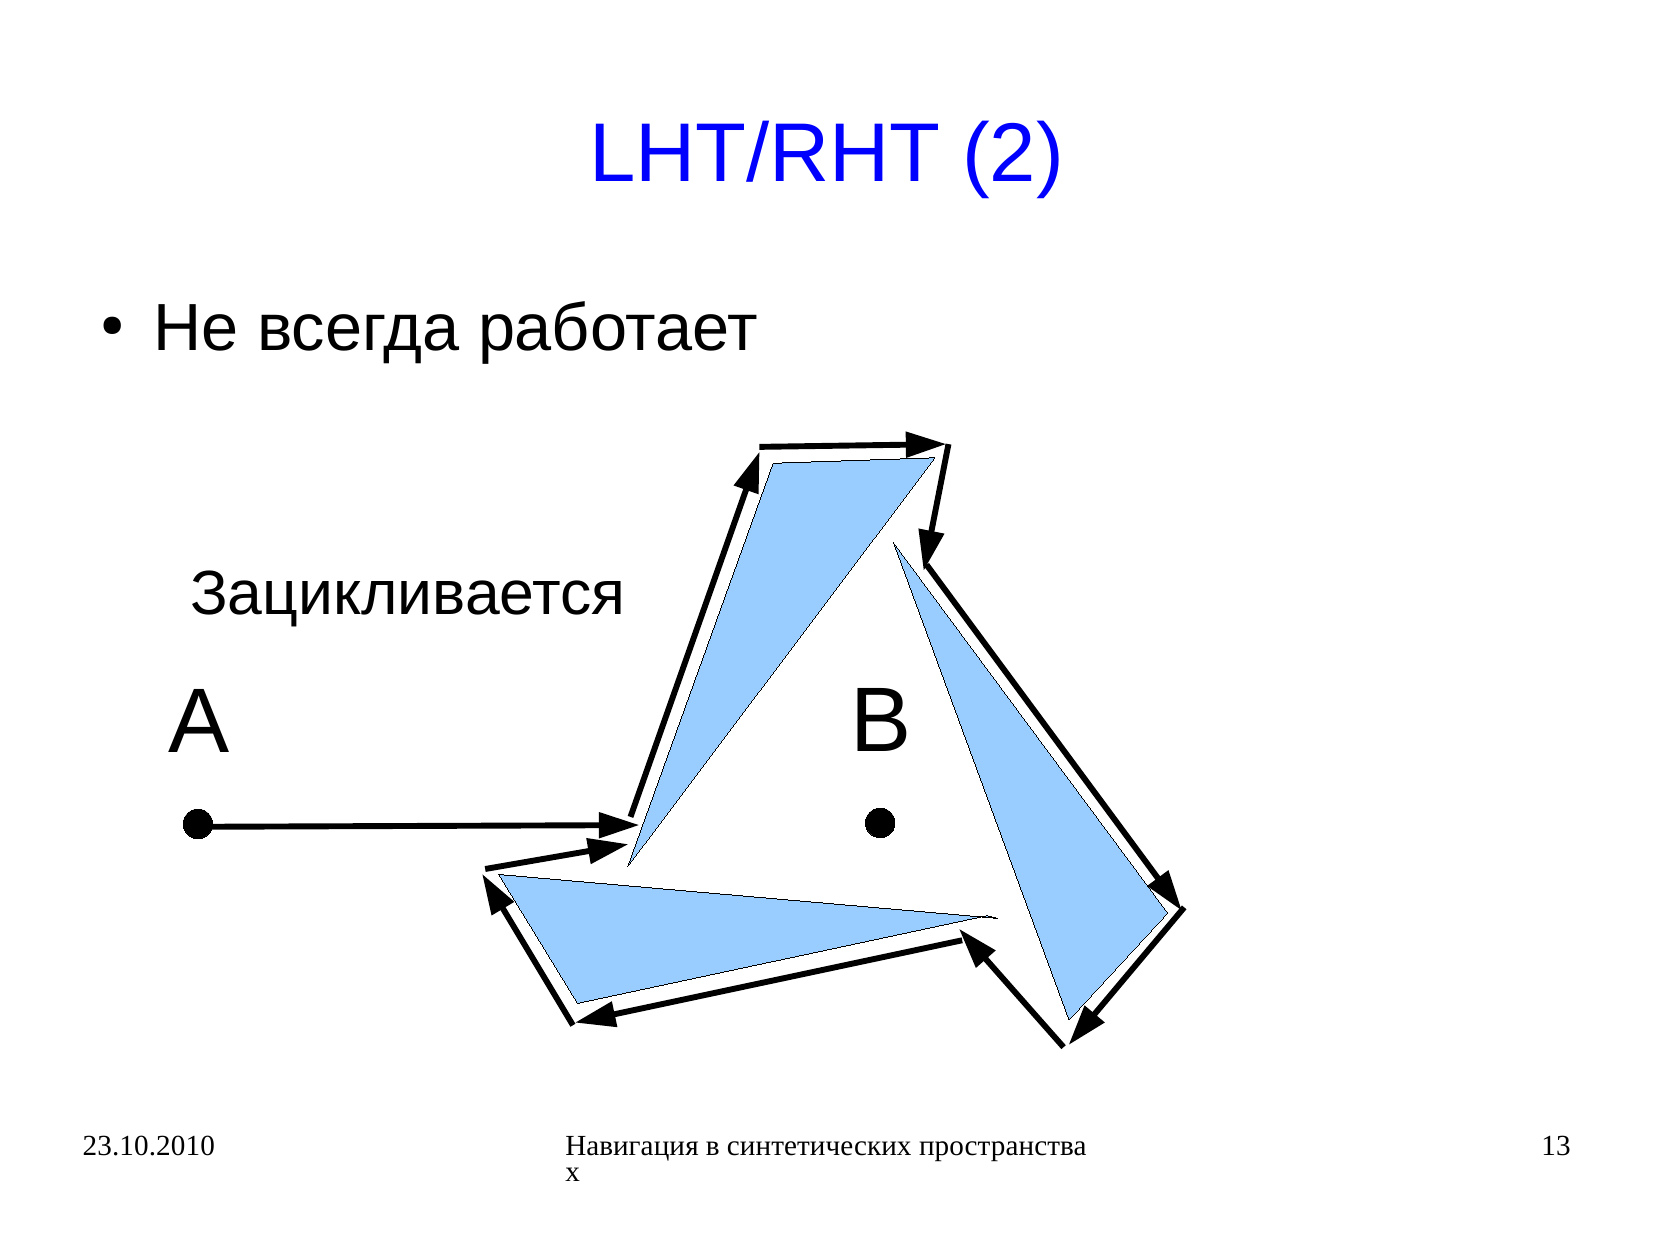

# LHT/RHT (2)
Не всегда работает
Зацикливается
B
A
23.10.2010
Навигация в синтетических пространствах
13